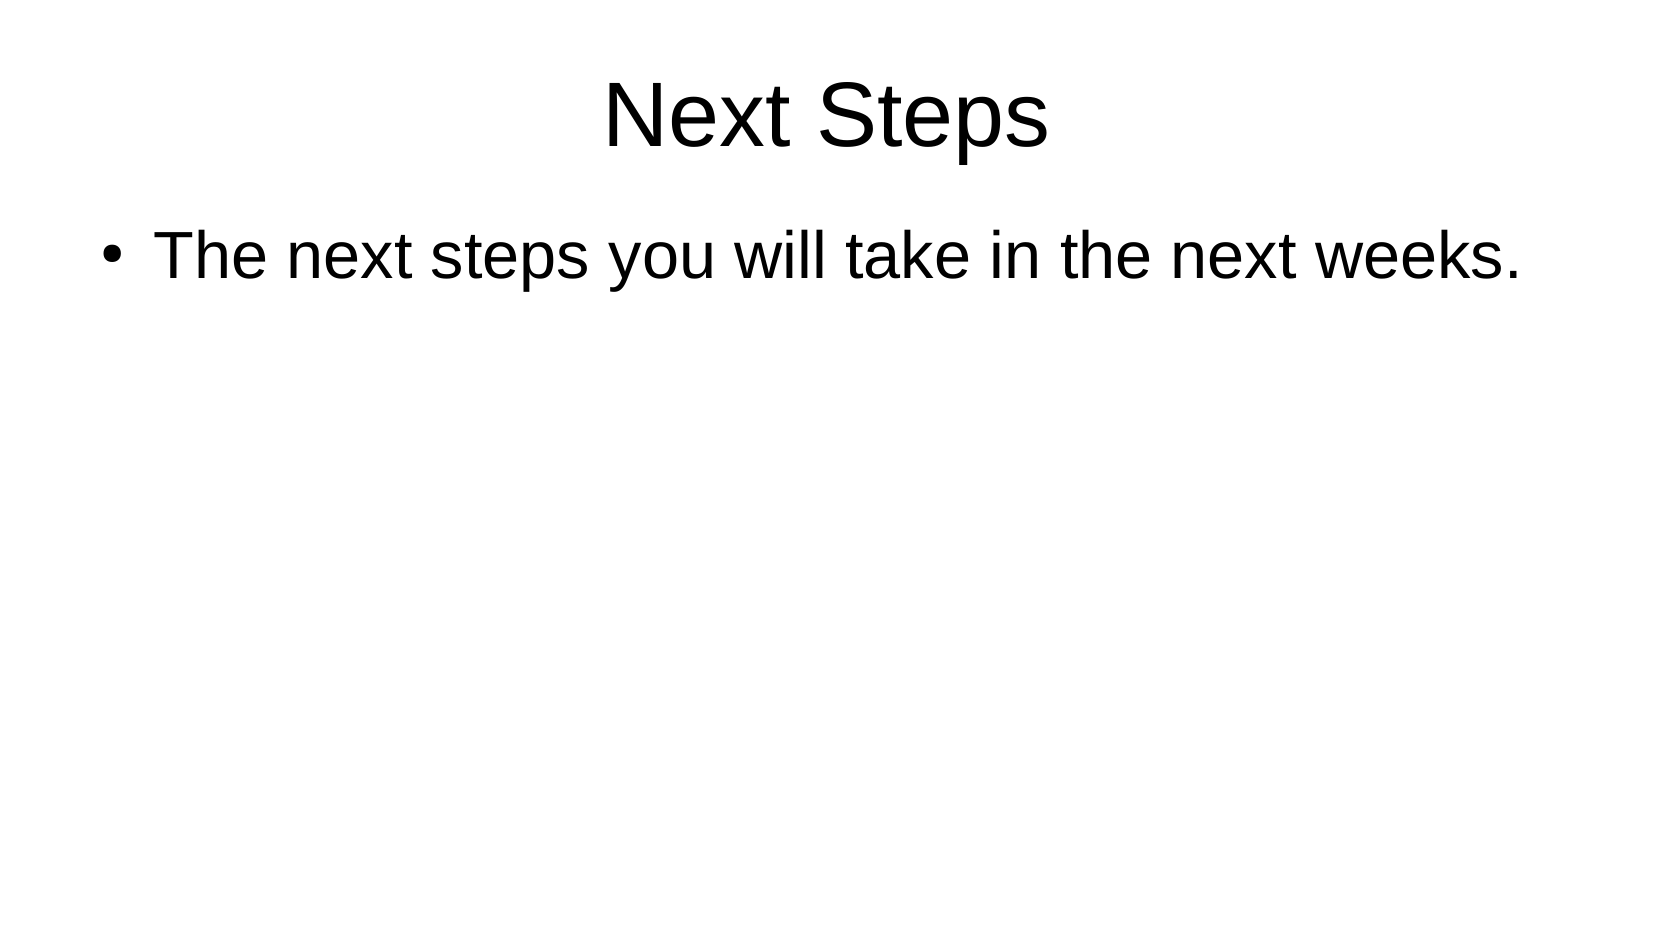

# Next Steps
The next steps you will take in the next weeks.